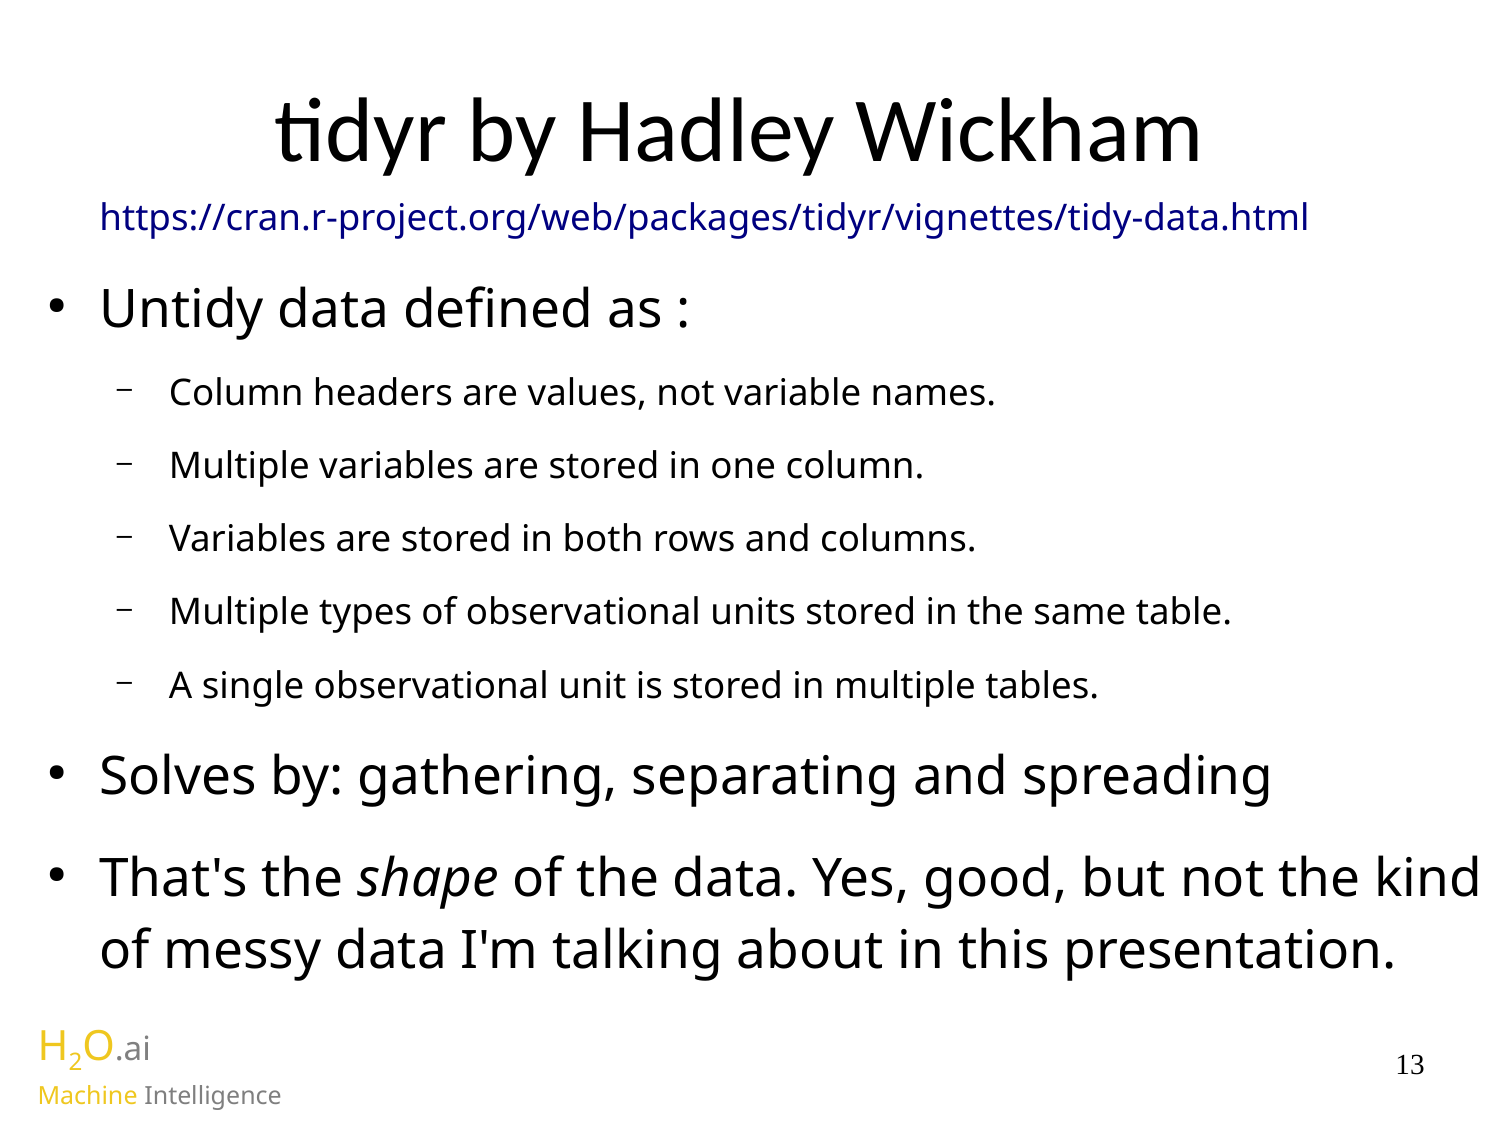

# tidyr by Hadley Wickham
https://cran.r-project.org/web/packages/tidyr/vignettes/tidy-data.html
Untidy data defined as :
Column headers are values, not variable names.
Multiple variables are stored in one column.
Variables are stored in both rows and columns.
Multiple types of observational units stored in the same table.
A single observational unit is stored in multiple tables.
Solves by: gathering, separating and spreading
That's the shape of the data. Yes, good, but not the kind of messy data I'm talking about in this presentation.
13